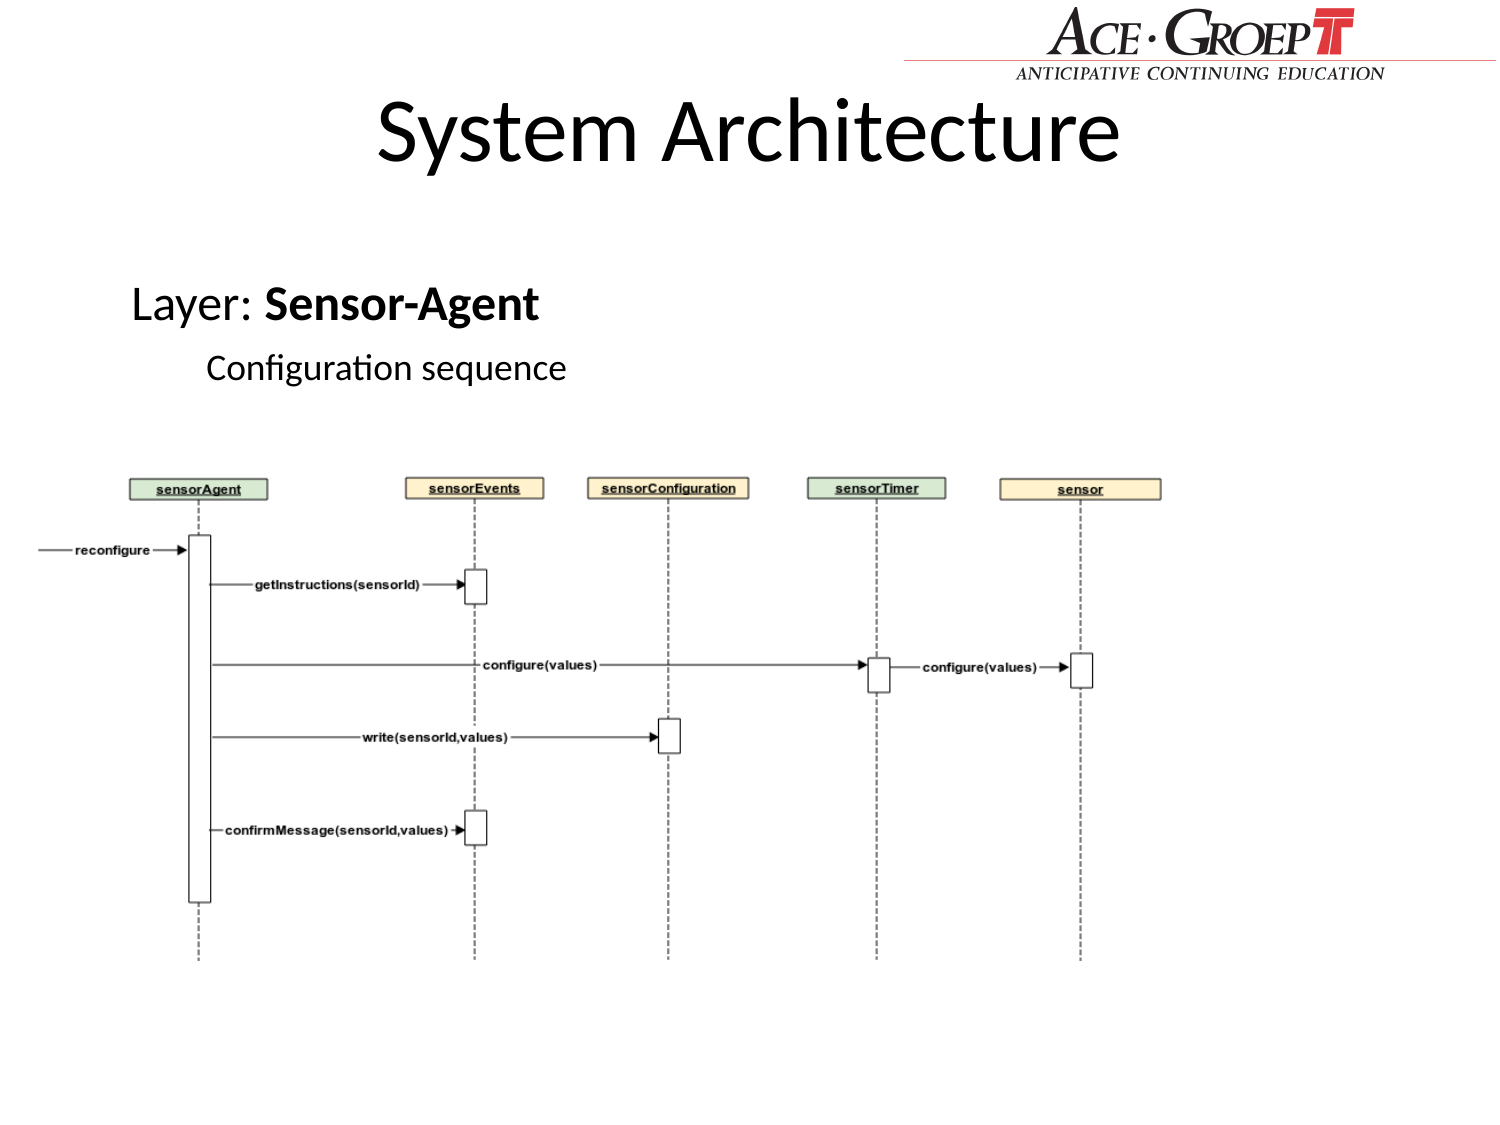

# System Architecture
Layer: Sensor-Agent
	Configuration sequence